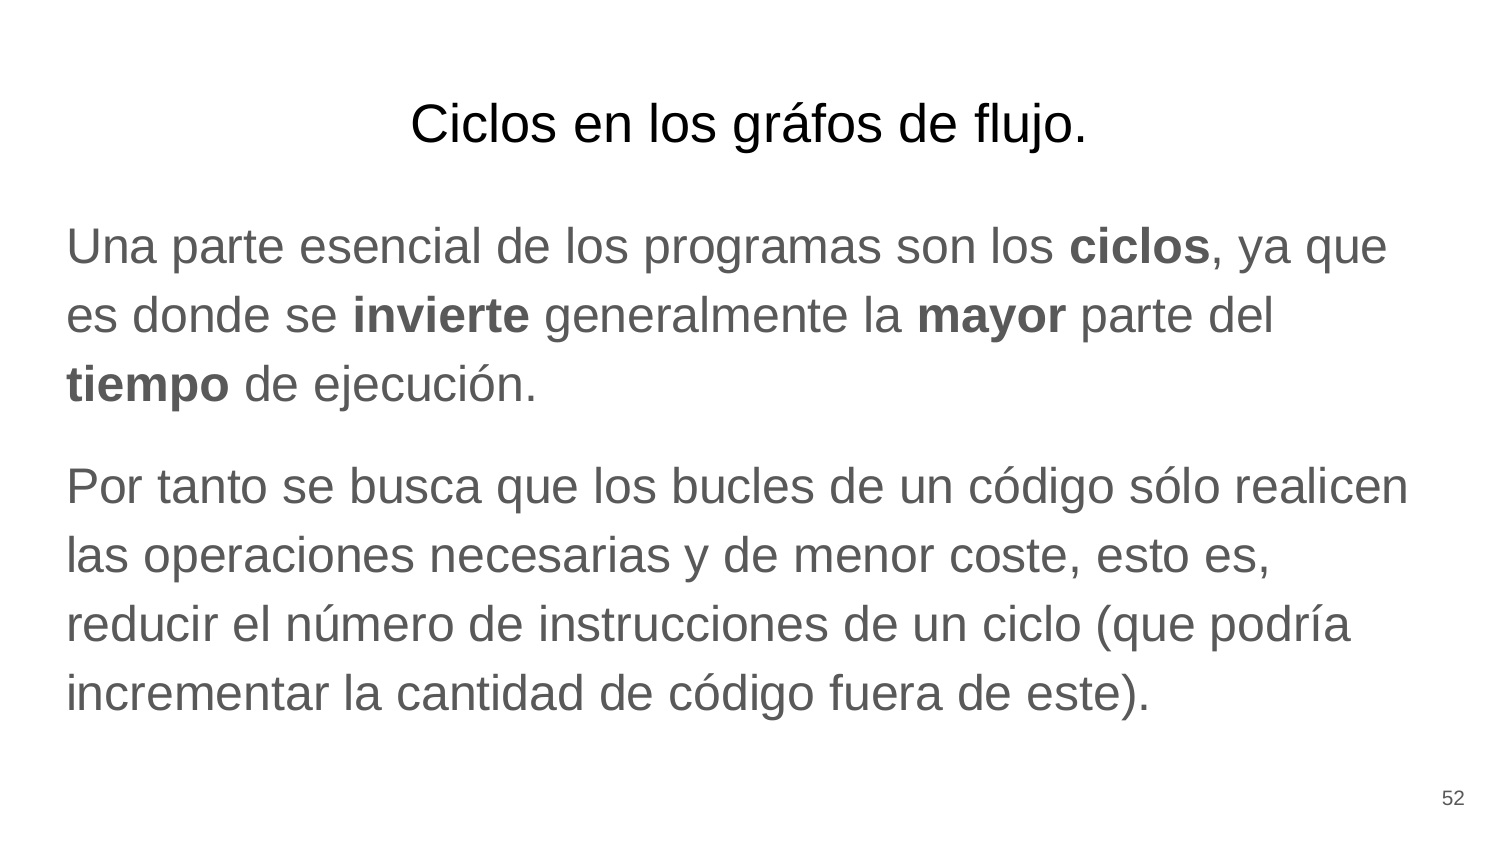

# Ciclos en los gráfos de flujo.
Una parte esencial de los programas son los ciclos, ya que es donde se invierte generalmente la mayor parte del tiempo de ejecución.
Por tanto se busca que los bucles de un código sólo realicen las operaciones necesarias y de menor coste, esto es, reducir el número de instrucciones de un ciclo (que podría incrementar la cantidad de código fuera de este).